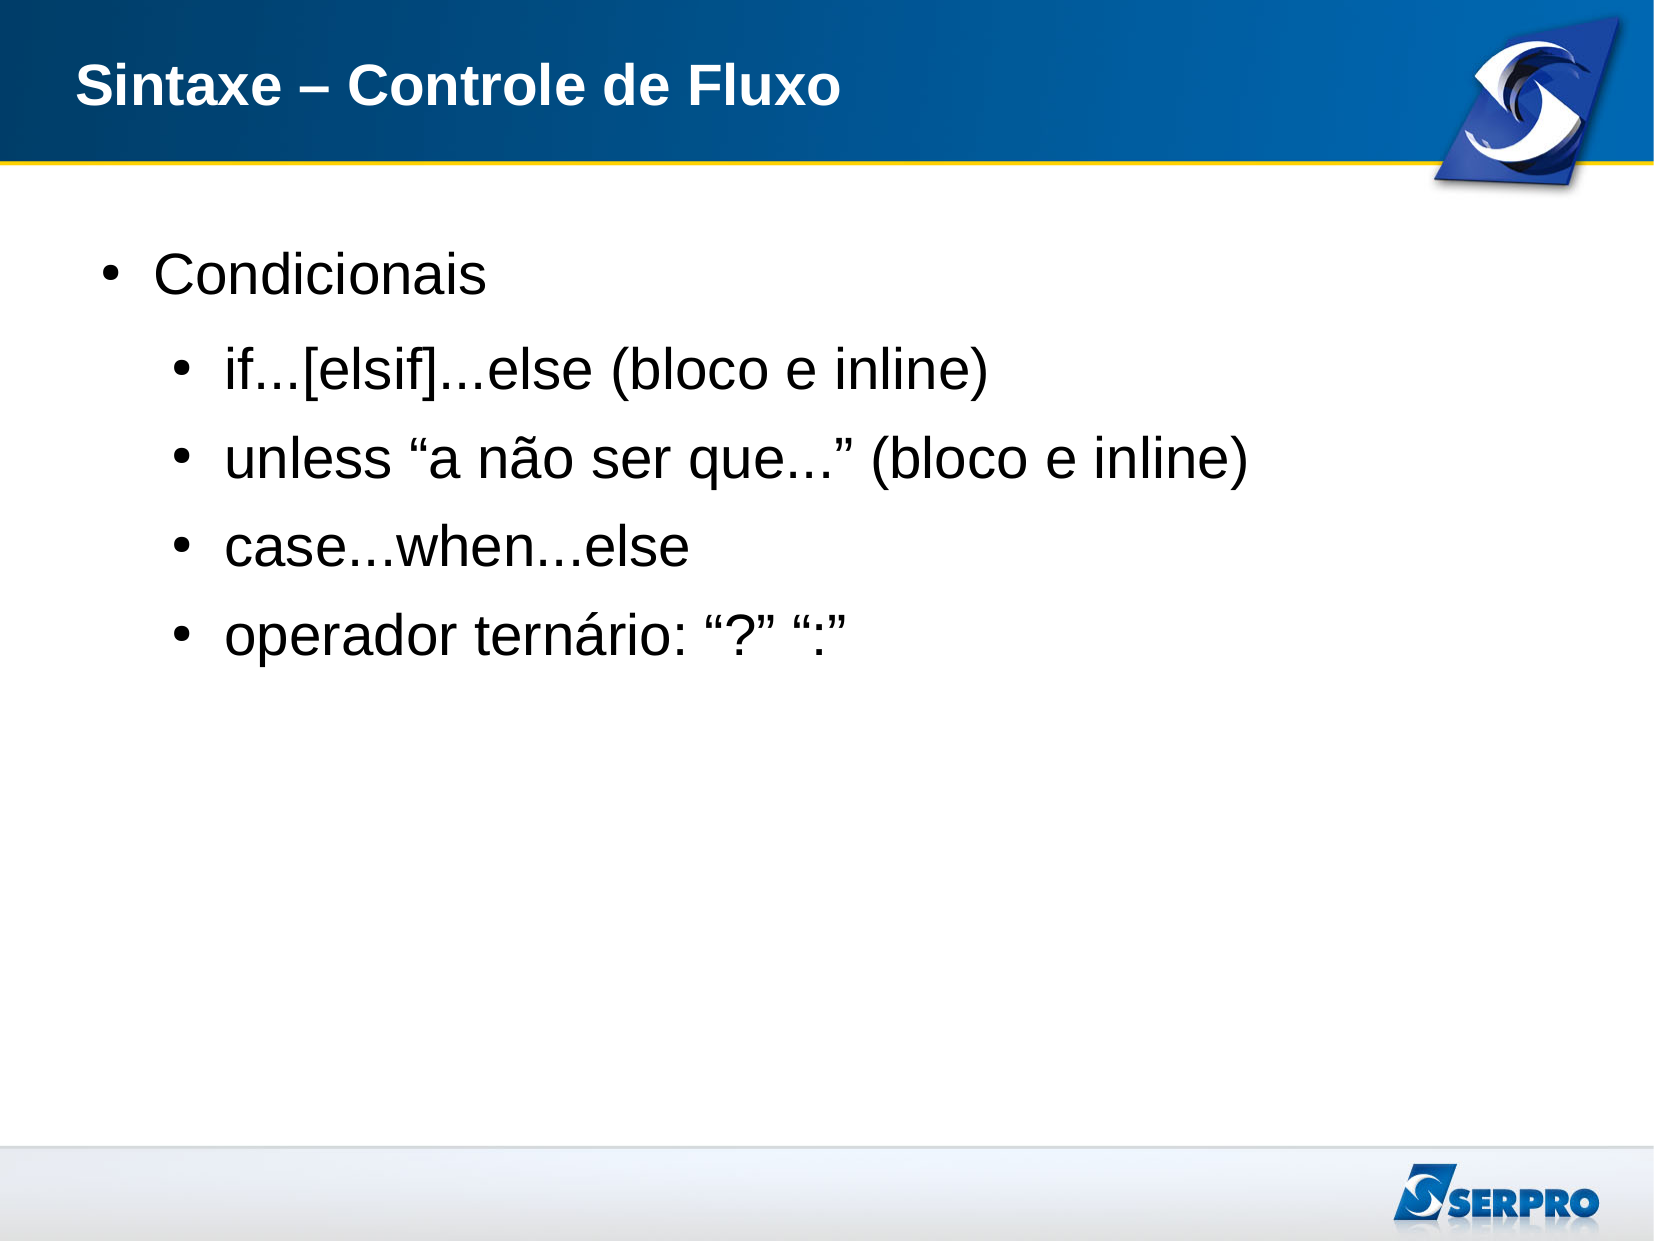

# Sintaxe – Controle de Fluxo
Condicionais
if...[elsif]...else (bloco e inline)
unless “a não ser que...” (bloco e inline)
case...when...else
operador ternário: “?” “:”